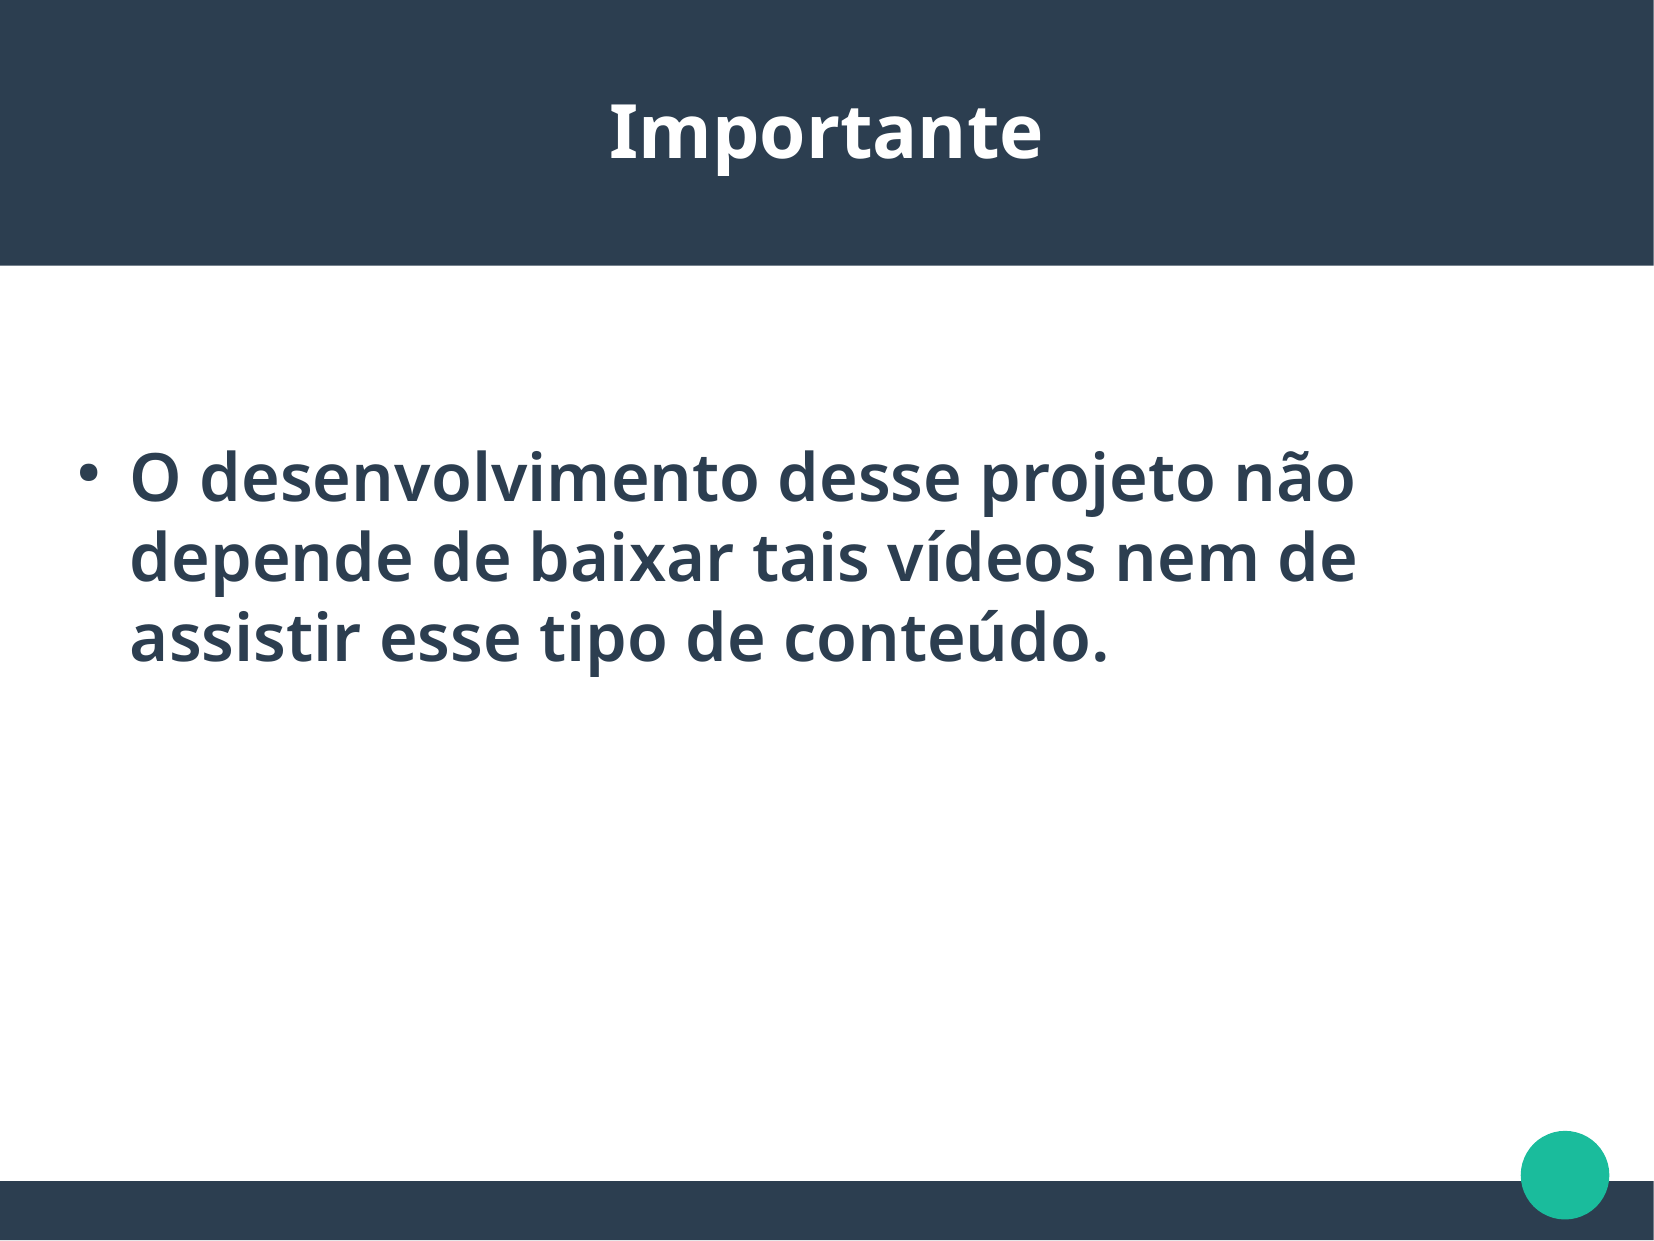

# Importante
O desenvolvimento desse projeto não depende de baixar tais vídeos nem de assistir esse tipo de conteúdo.